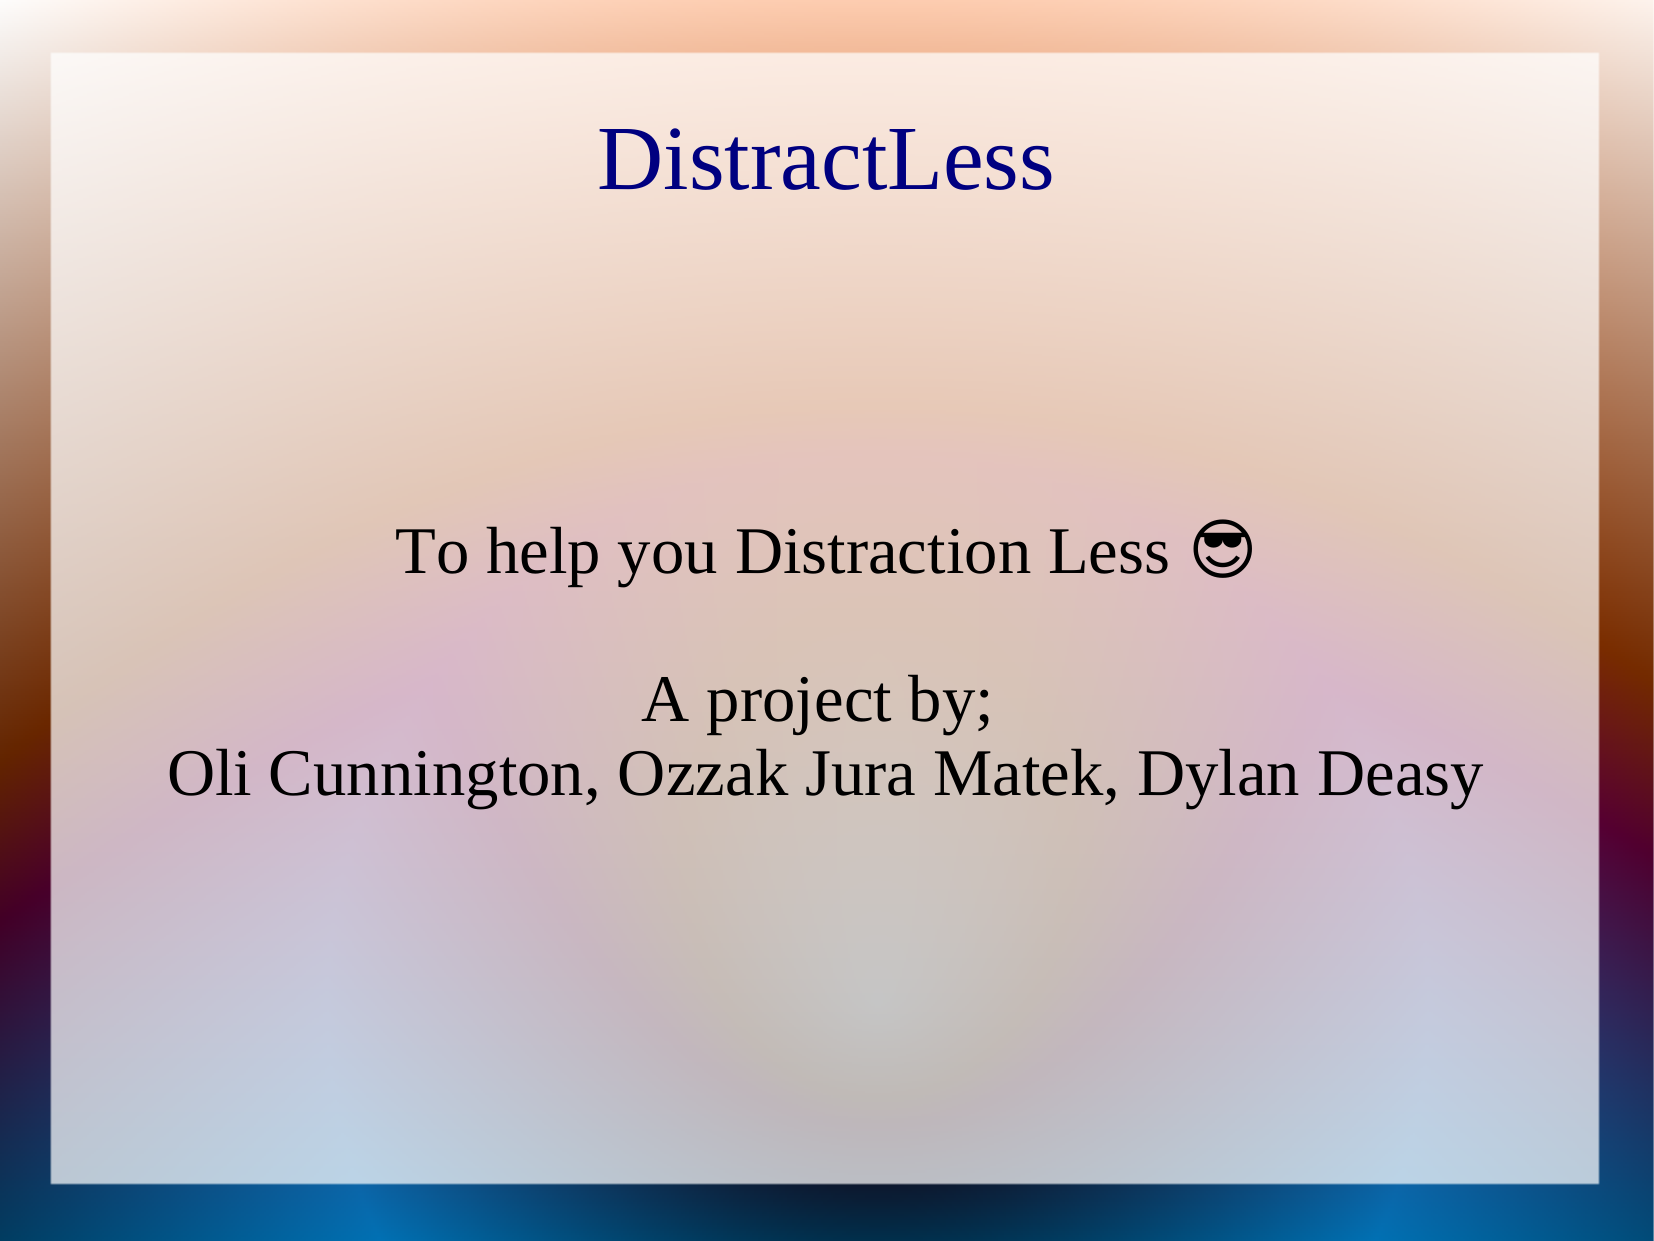

# DistractLess
To help you Distraction Less 😎
A project by;
Oli Cunnington, Ozzak Jura Matek, Dylan Deasy